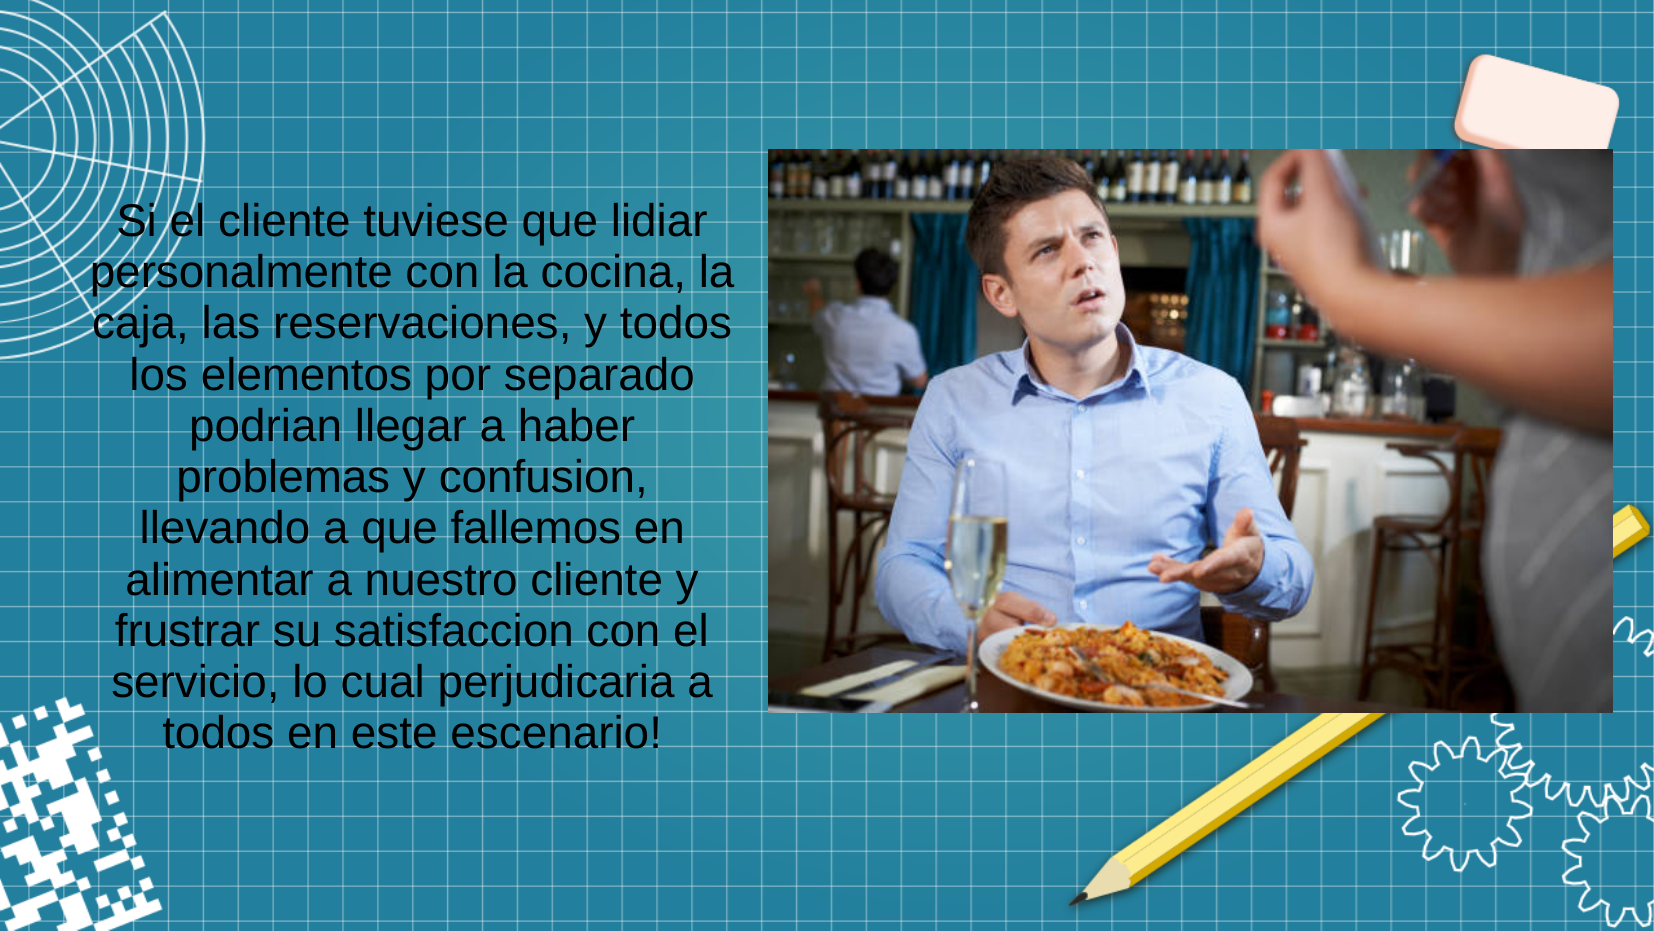

Si el cliente tuviese que lidiar personalmente con la cocina, la caja, las reservaciones, y todos los elementos por separado podrian llegar a haber problemas y confusion, llevando a que fallemos en alimentar a nuestro cliente y frustrar su satisfaccion con el servicio, lo cual perjudicaria a todos en este escenario!